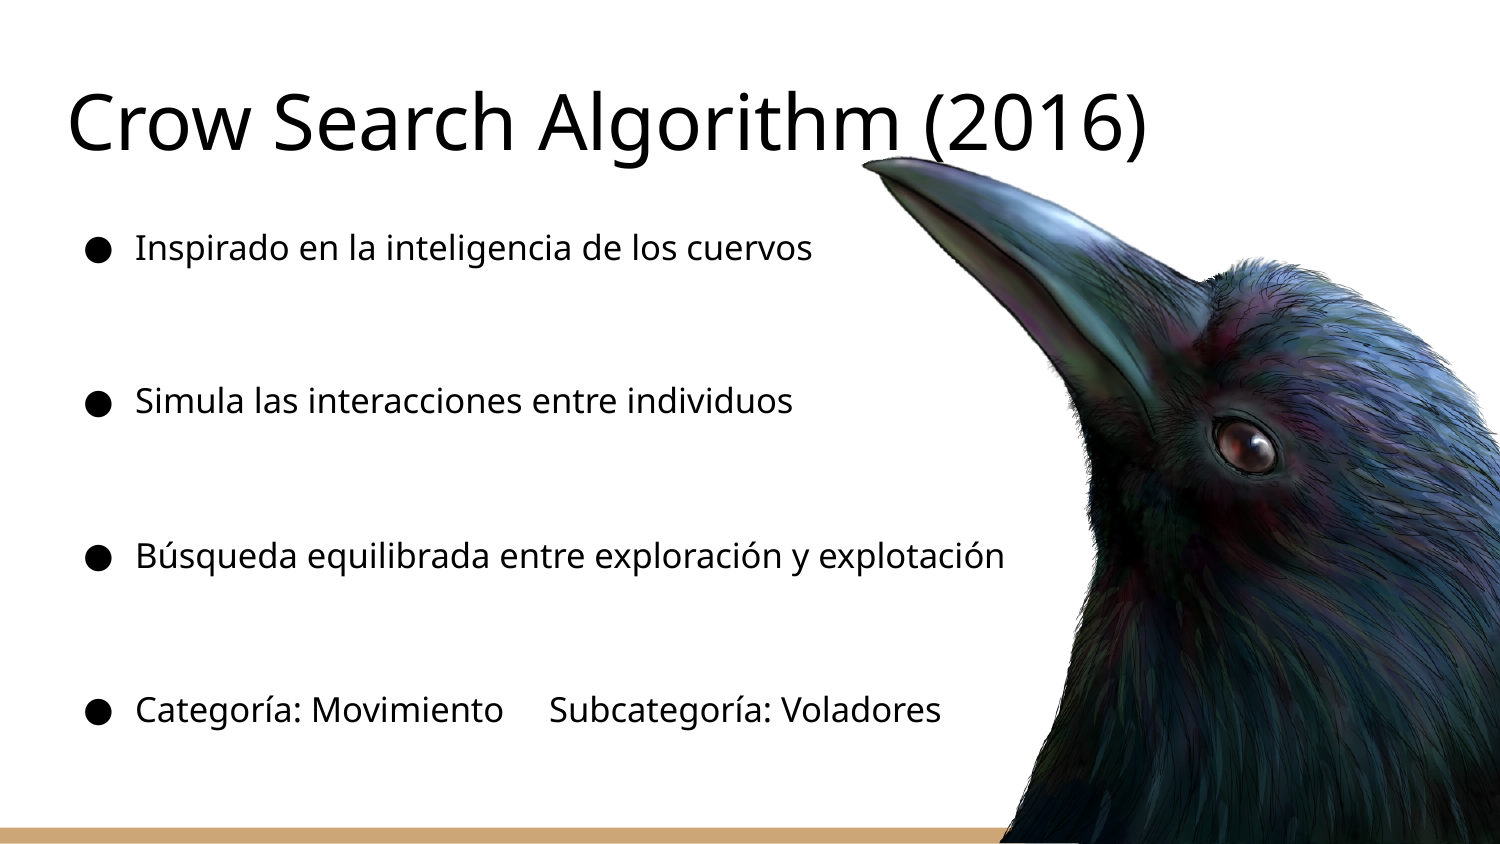

# Crow Search Algorithm (2016)
Inspirado en la inteligencia de los cuervos
Simula las interacciones entre individuos
Búsqueda equilibrada entre exploración y explotación
Categoría: Movimiento	Subcategoría: Voladores